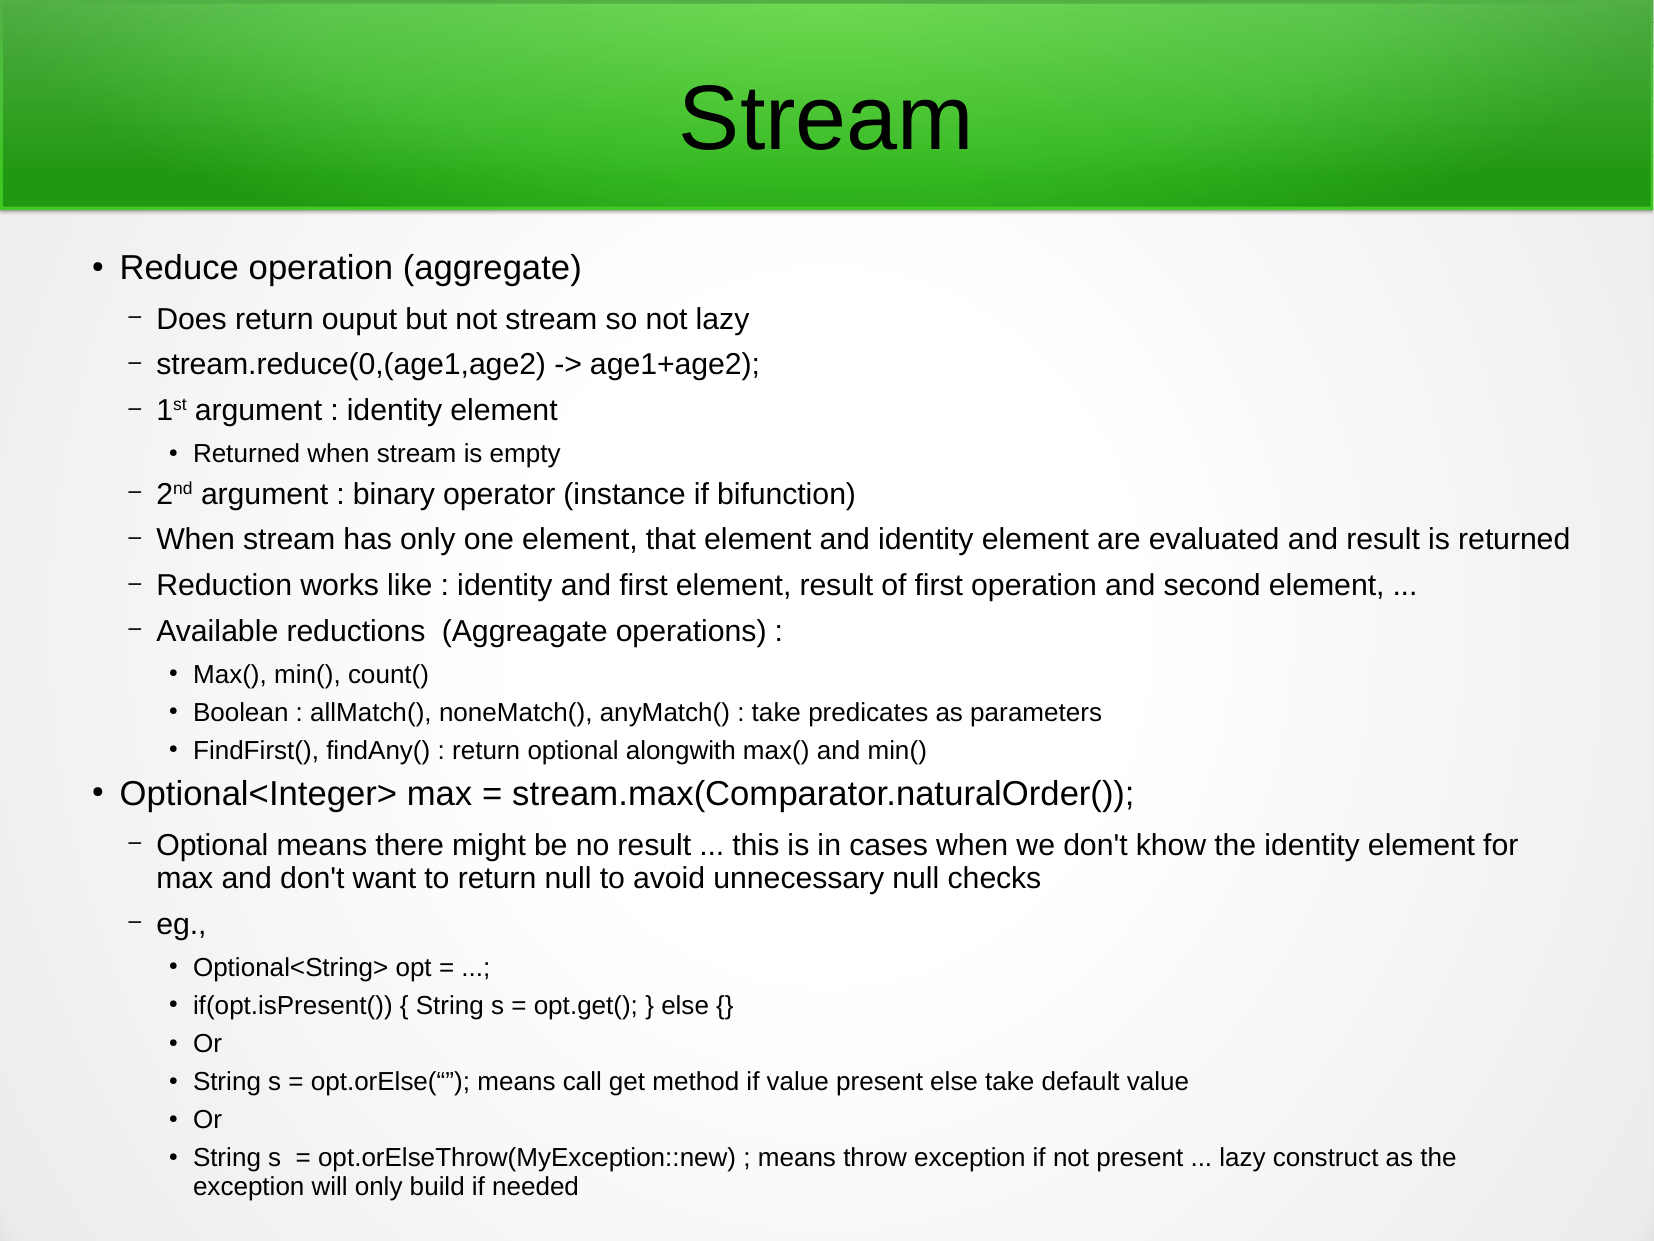

# Stream
Reduce operation (aggregate)
Does return ouput but not stream so not lazy
stream.reduce(0,(age1,age2) -> age1+age2);
1st argument : identity element
Returned when stream is empty
2nd argument : binary operator (instance if bifunction)
When stream has only one element, that element and identity element are evaluated and result is returned
Reduction works like : identity and first element, result of first operation and second element, ...
Available reductions (Aggreagate operations) :
Max(), min(), count()
Boolean : allMatch(), noneMatch(), anyMatch() : take predicates as parameters
FindFirst(), findAny() : return optional alongwith max() and min()
Optional<Integer> max = stream.max(Comparator.naturalOrder());
Optional means there might be no result ... this is in cases when we don't khow the identity element for max and don't want to return null to avoid unnecessary null checks
eg.,
Optional<String> opt = ...;
if(opt.isPresent()) { String s = opt.get(); } else {}
Or
String s = opt.orElse(“”); means call get method if value present else take default value
Or
String s = opt.orElseThrow(MyException::new) ; means throw exception if not present ... lazy construct as the exception will only build if needed